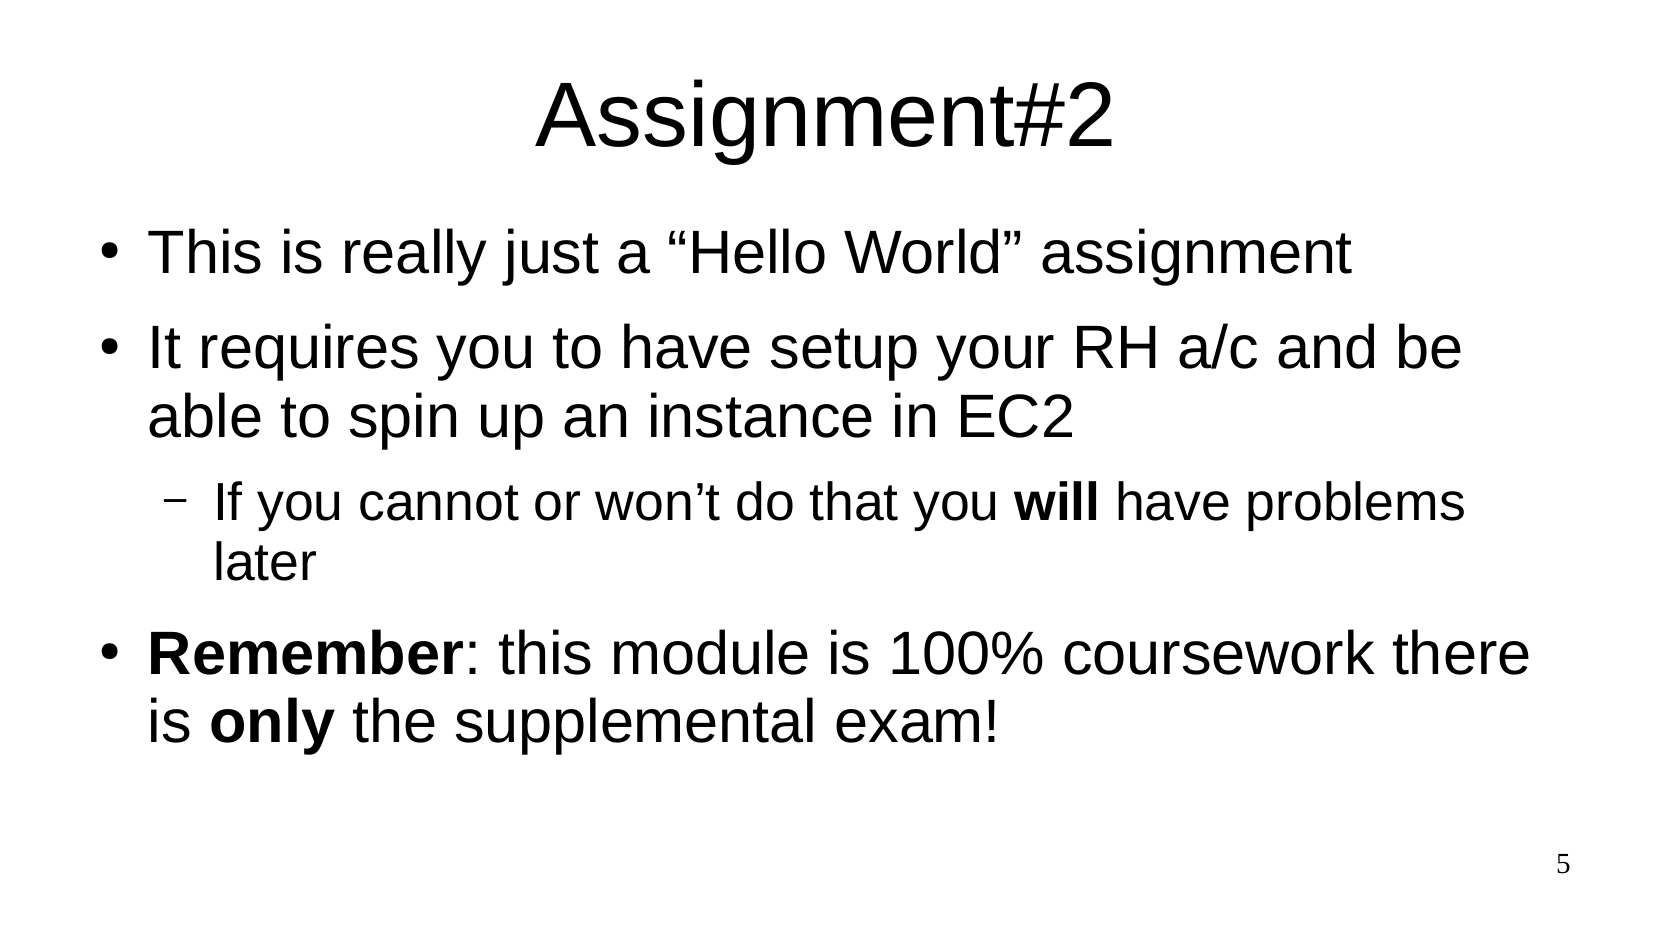

# Assignment#2
This is really just a “Hello World” assignment
It requires you to have setup your RH a/c and be able to spin up an instance in EC2
If you cannot or won’t do that you will have problems later
Remember: this module is 100% coursework there is only the supplemental exam!
5